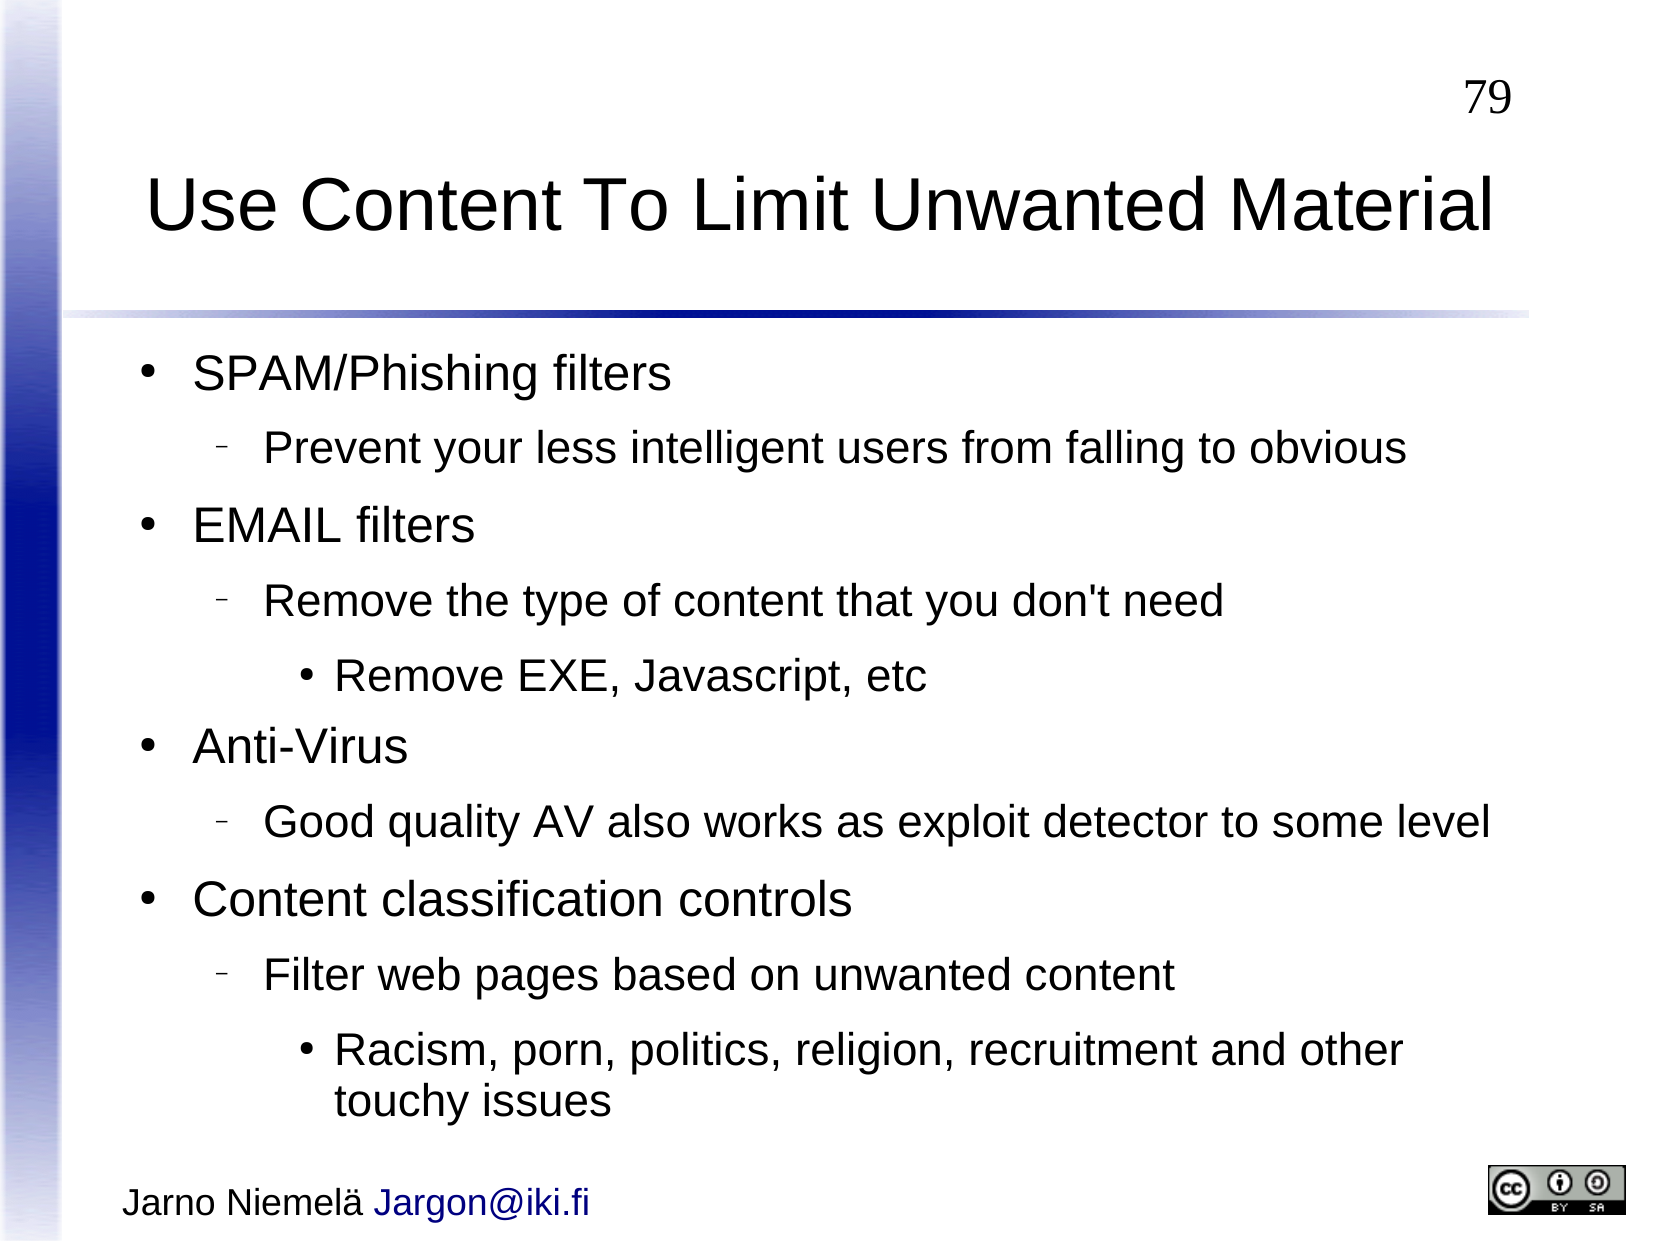

# Use Content To Limit Unwanted Material
SPAM/Phishing filters
Prevent your less intelligent users from falling to obvious
EMAIL filters
Remove the type of content that you don't need
Remove EXE, Javascript, etc
Anti-Virus
Good quality AV also works as exploit detector to some level
Content classification controls
Filter web pages based on unwanted content
Racism, porn, politics, religion, recruitment and other touchy issues